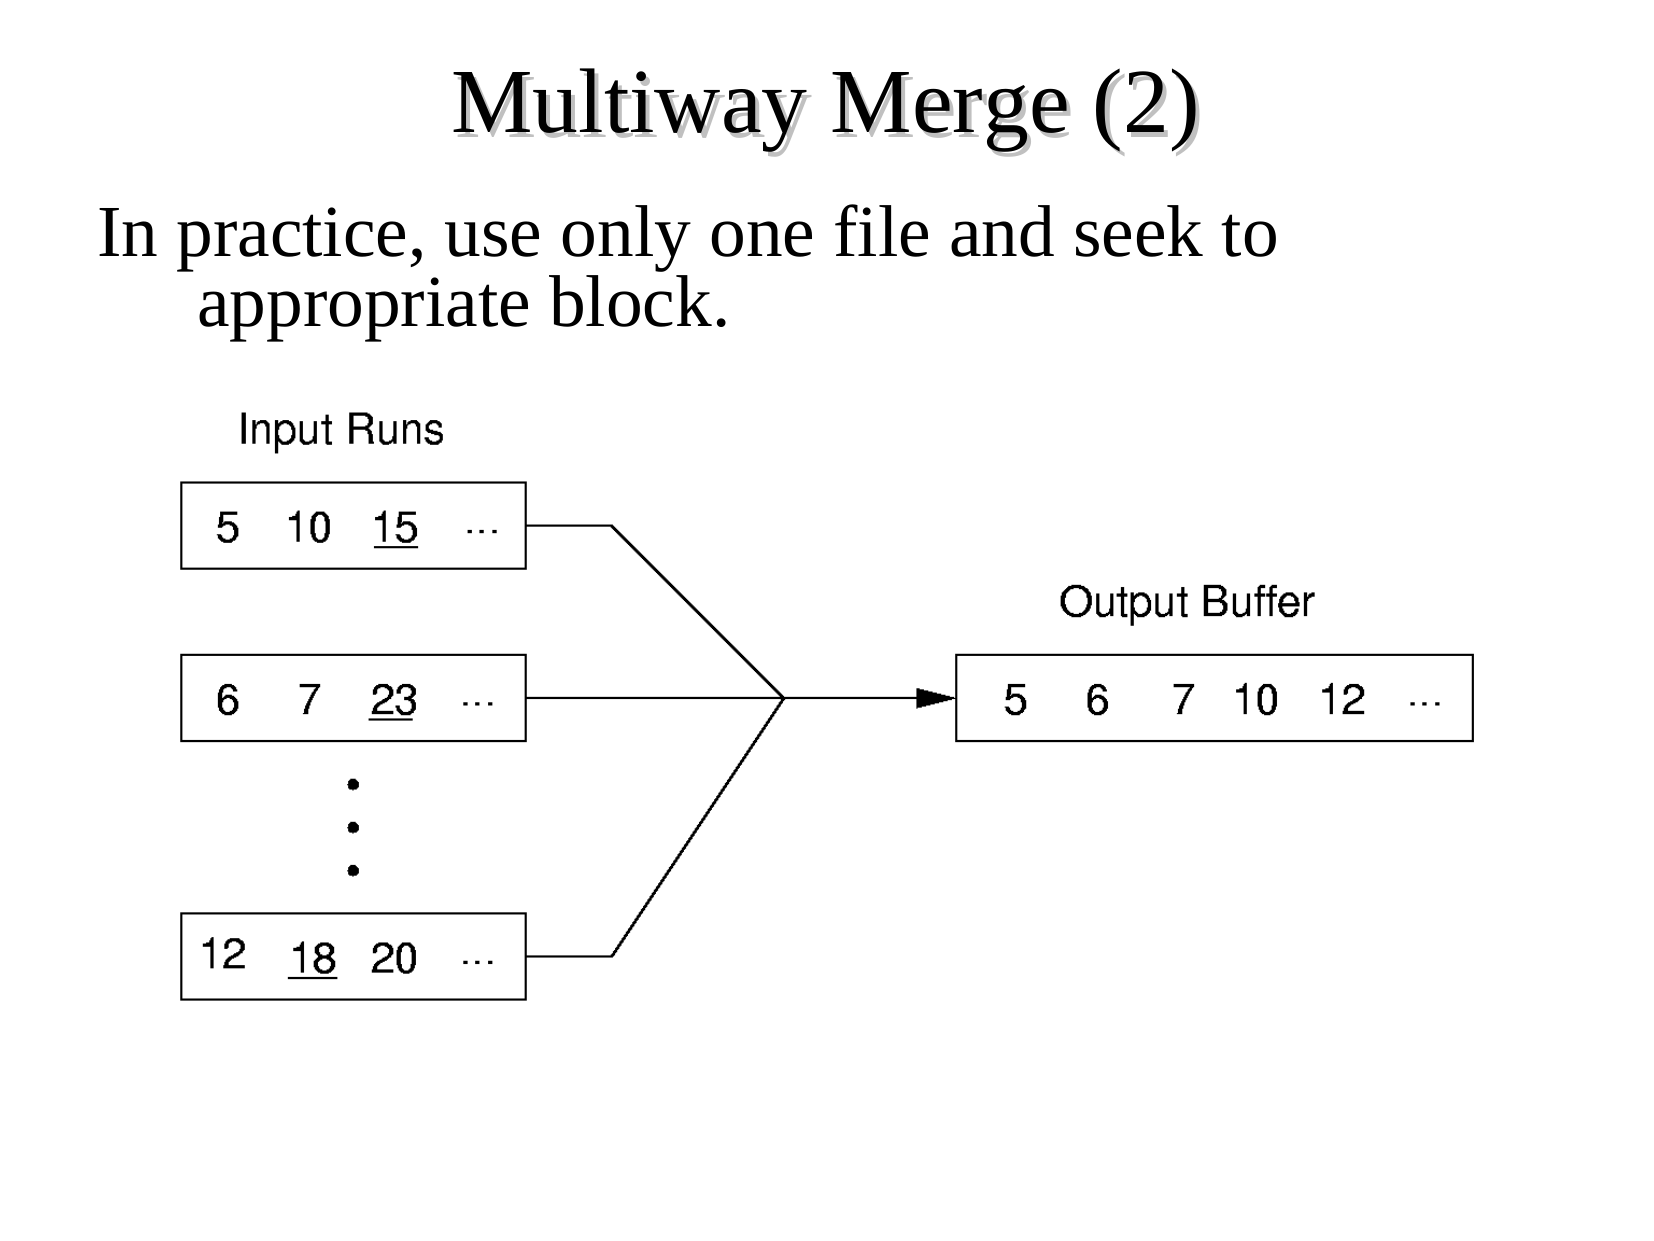

# Multiway Merge (2)
In practice, use only one file and seek to appropriate block.